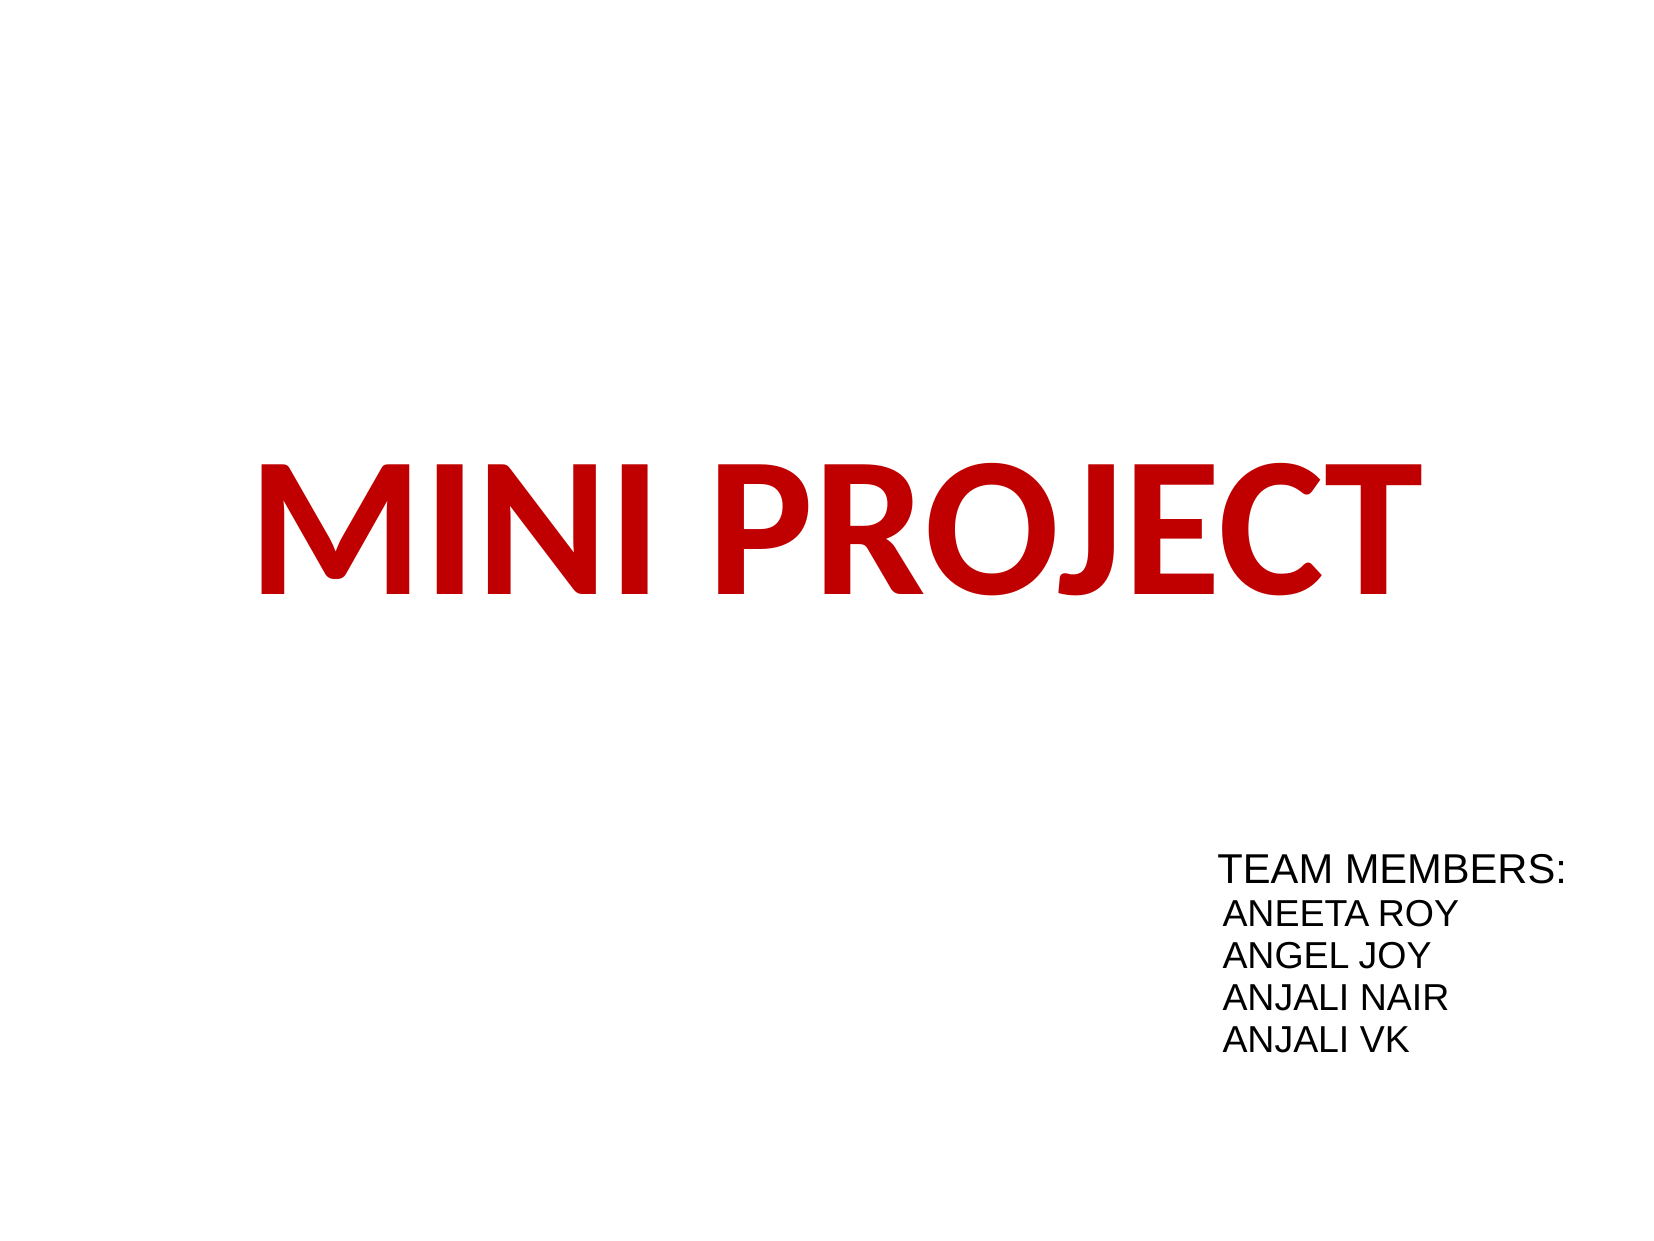

MINI PROJECT
 TEAM MEMBERS:
	ANEETA ROY
	ANGEL JOY
	ANJALI NAIR
	ANJALI VK